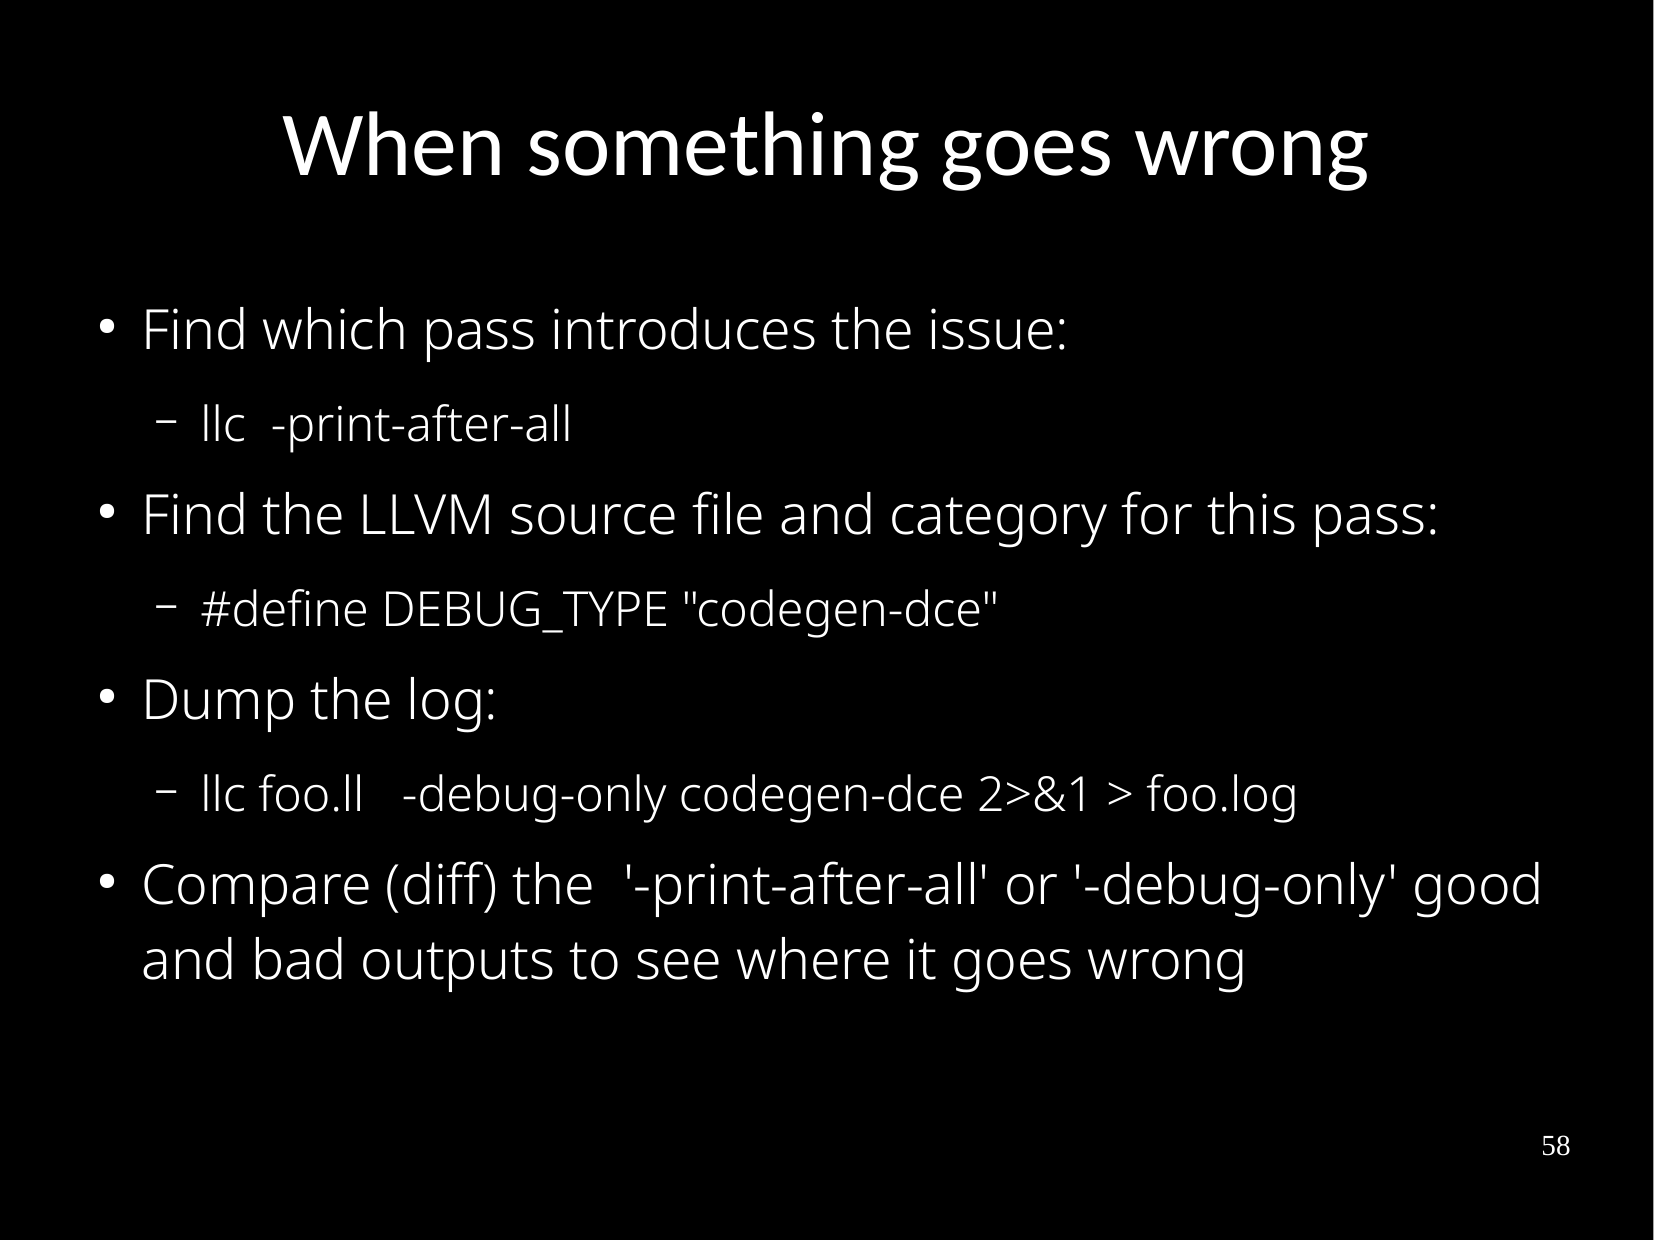

# When something goes wrong
Find which pass introduces the issue:
llc -print-after-all
Find the LLVM source file and category for this pass:
#define DEBUG_TYPE "codegen-dce"
Dump the log:
llc foo.ll -debug-only codegen-dce 2>&1 > foo.log
Compare (diff) the '-print-after-all' or '-debug-only' good and bad outputs to see where it goes wrong
58